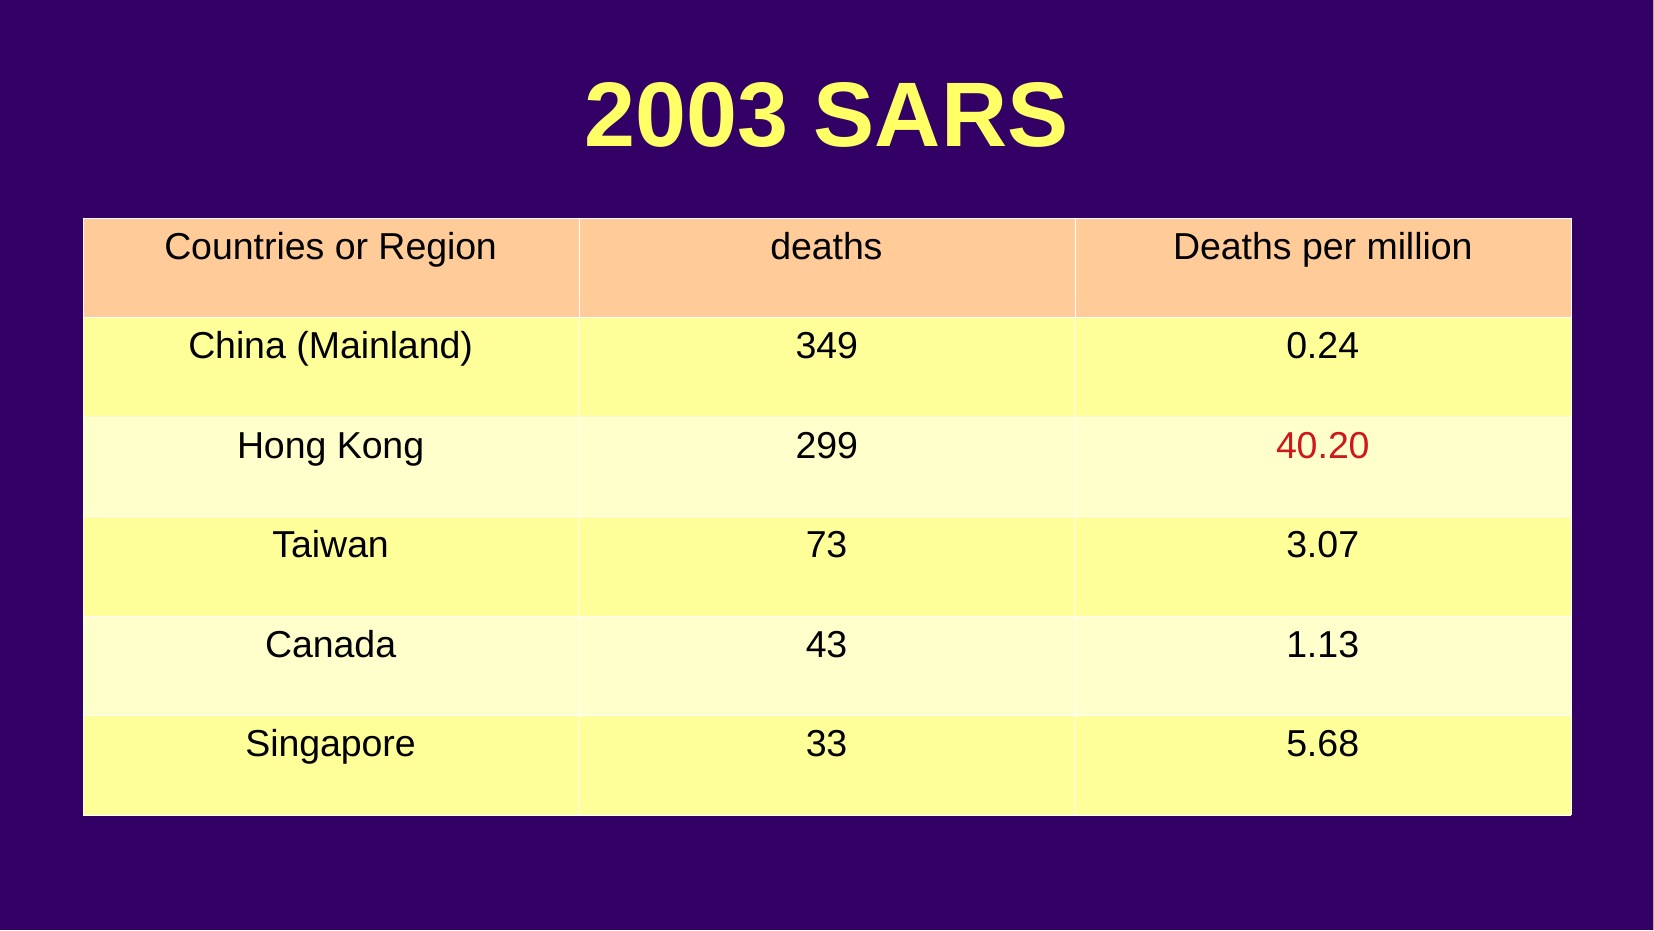

# 2003 SARS
| Countries or Region | deaths | Deaths per million |
| --- | --- | --- |
| China (Mainland) | 349 | 0.24 |
| Hong Kong | 299 | 40.20 |
| Taiwan | 73 | 3.07 |
| Canada | 43 | 1.13 |
| Singapore | 33 | 5.68 |